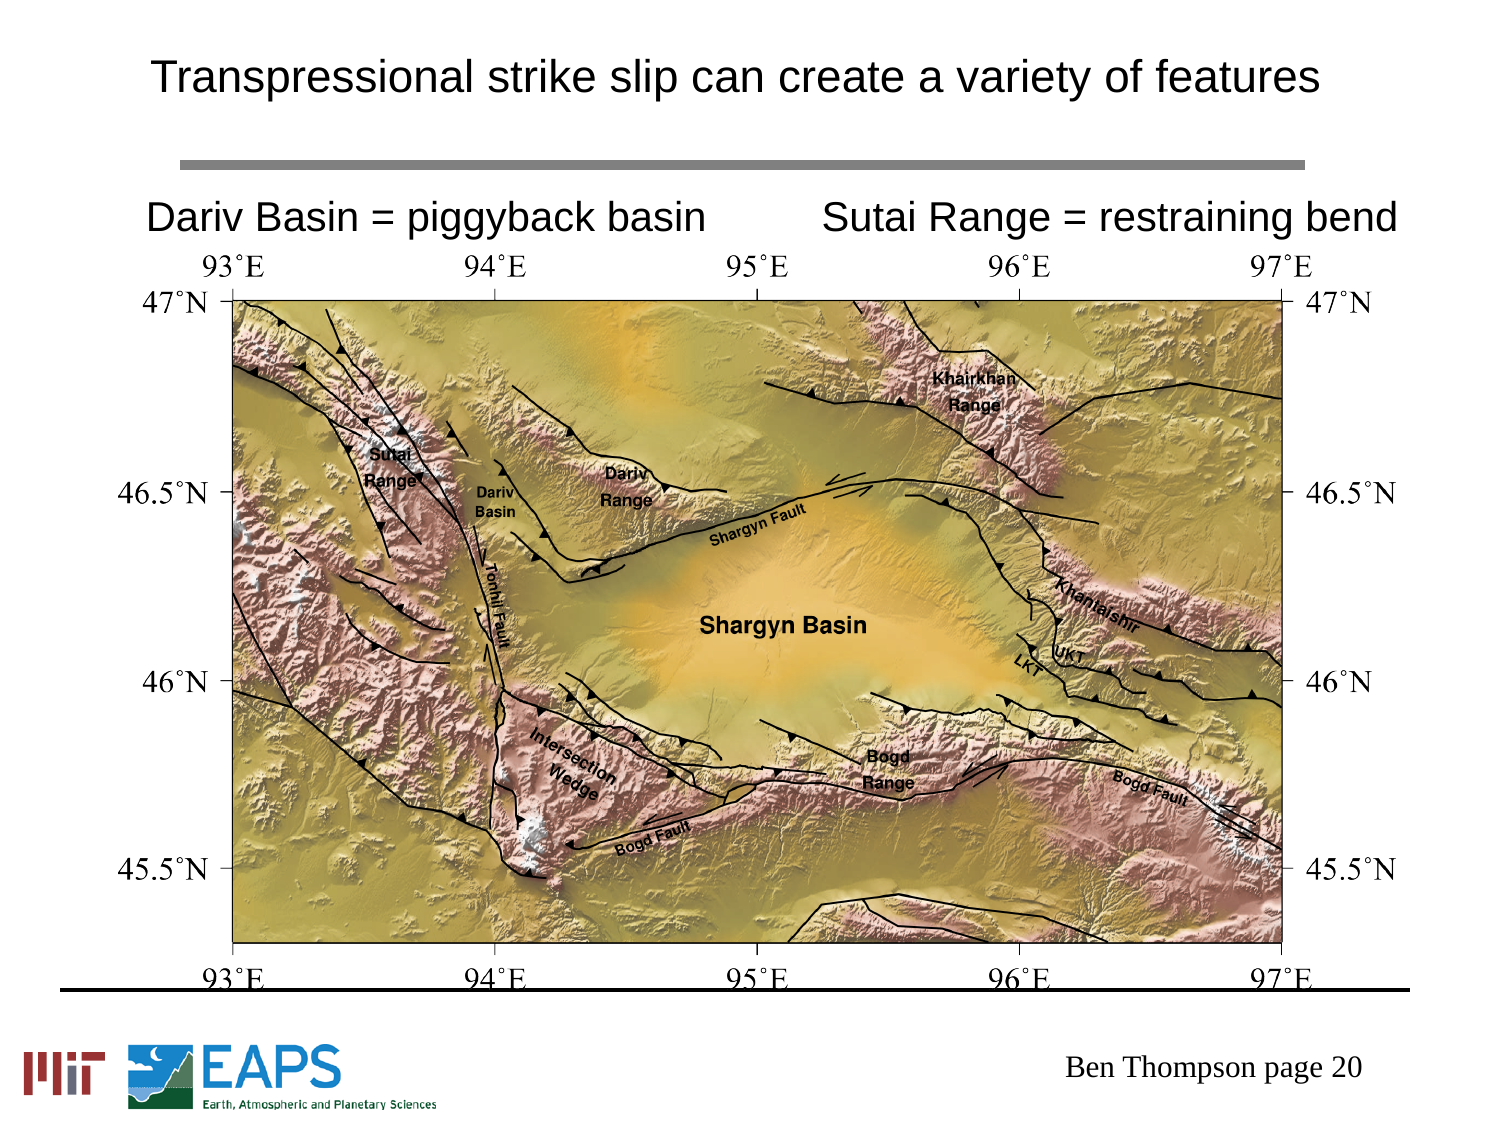

# Transpressional strike slip can create a variety of features
Dariv Basin = piggyback basin Sutai Range = restraining bend
20